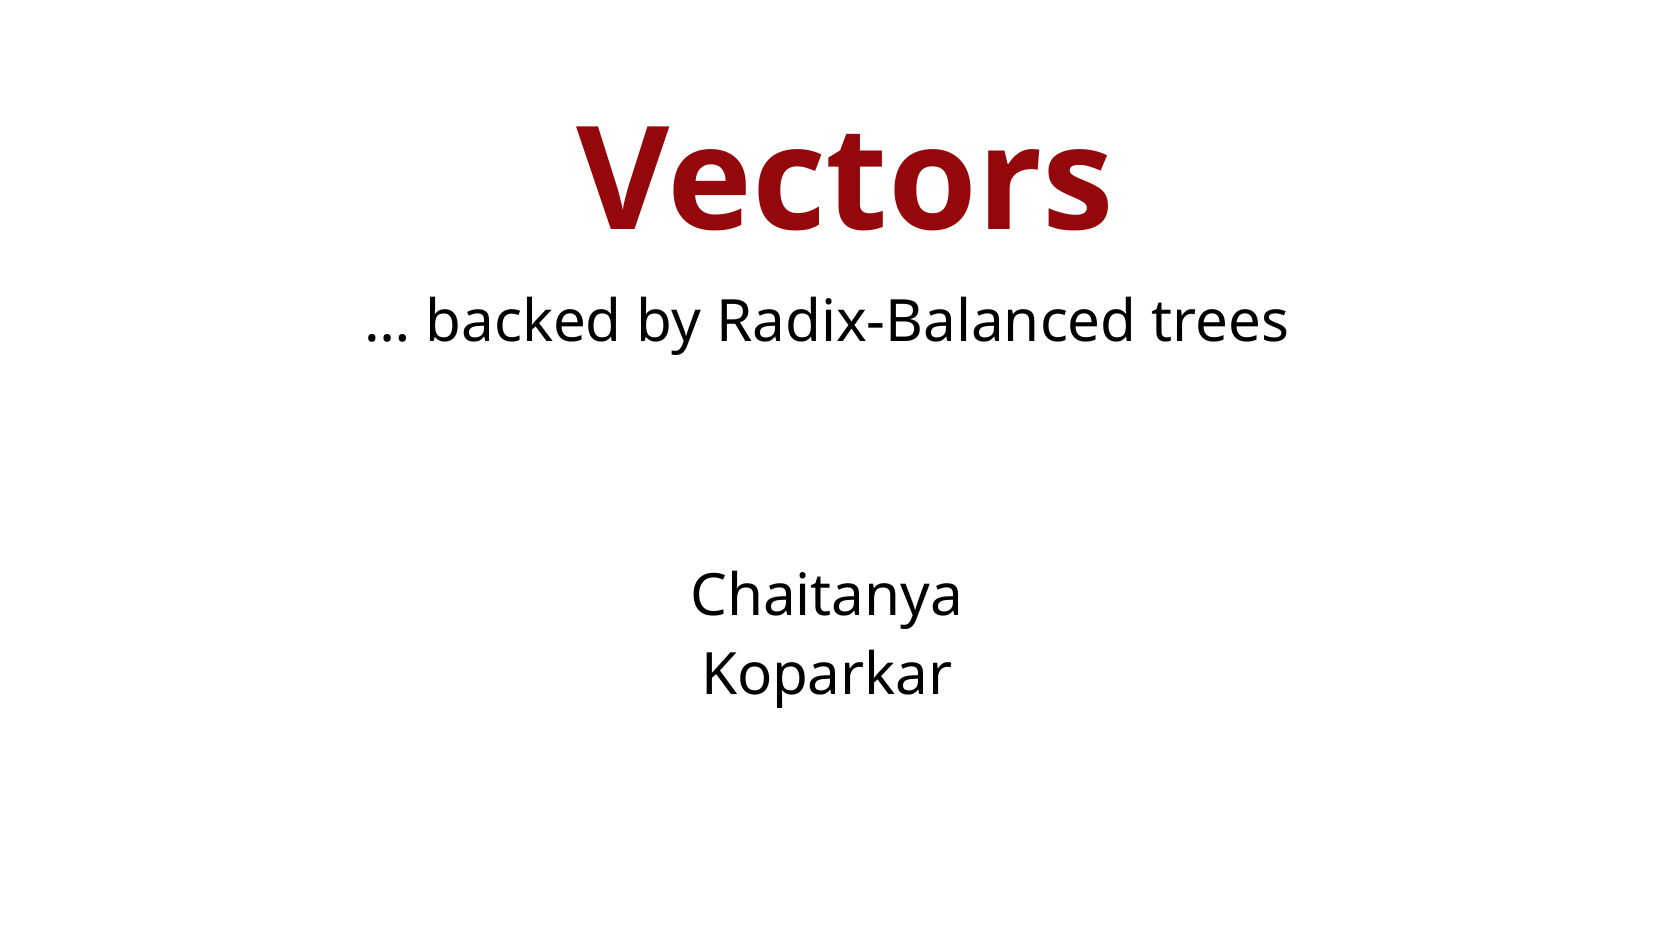

# Vectors
… backed by Radix-Balanced trees
Chaitanya Koparkar